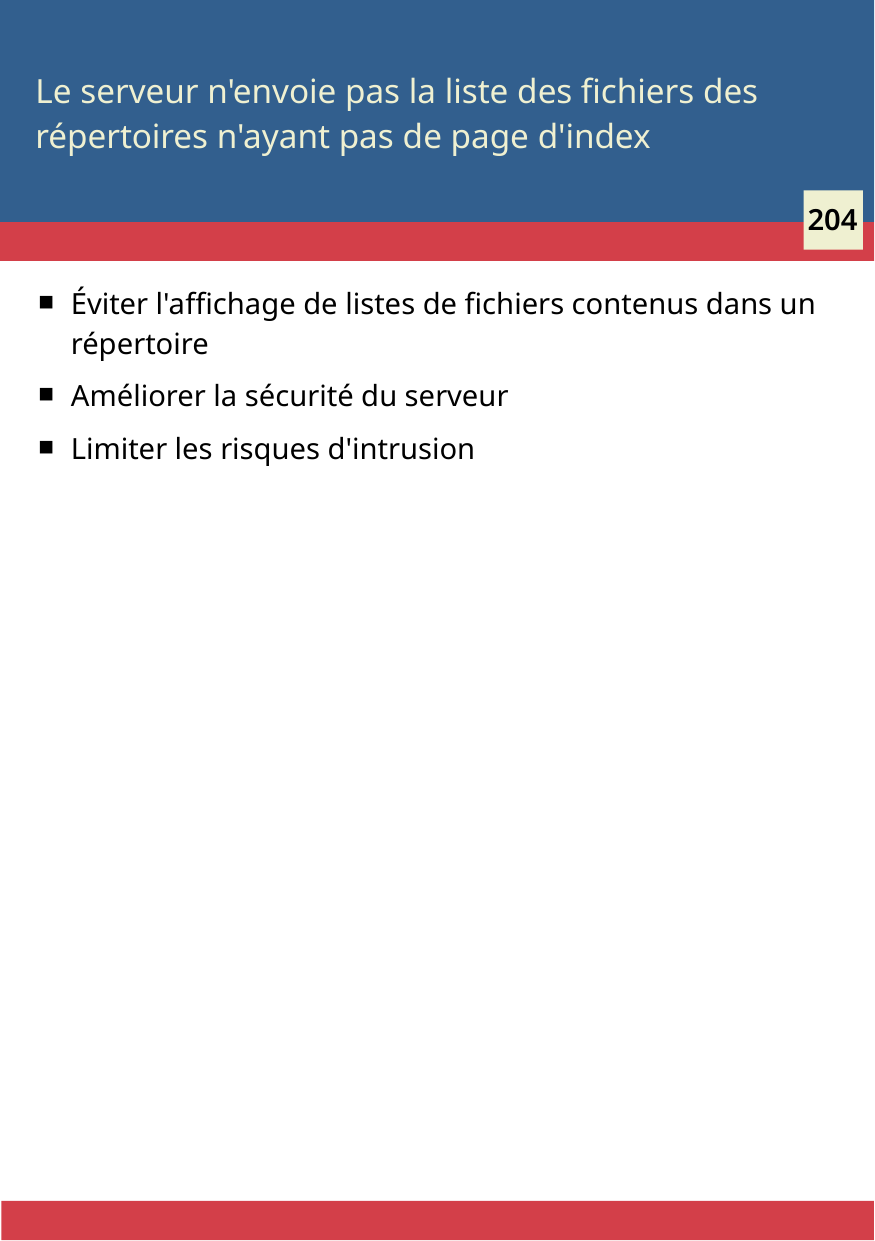

# Le serveur n'envoie pas la liste des fichiers des répertoires n'ayant pas de page d'index
204
Éviter l'affichage de listes de fichiers contenus dans un répertoire
Améliorer la sécurité du serveur
Limiter les risques d'intrusion